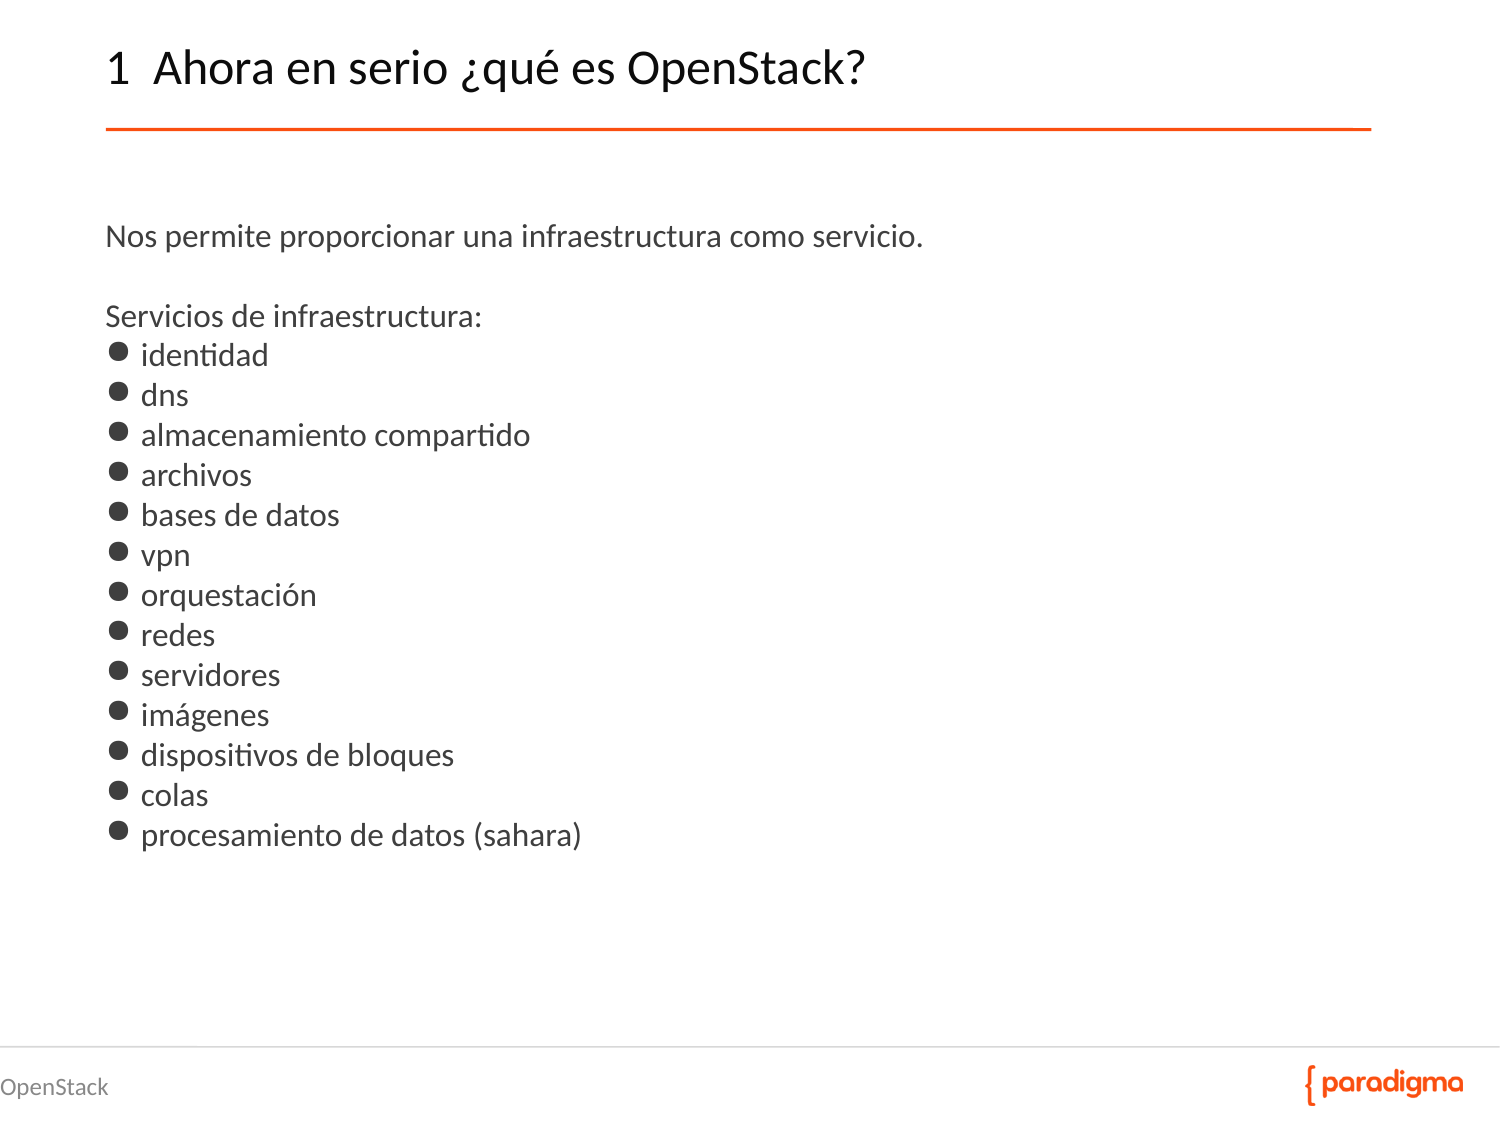

1 Ahora en serio ¿qué es OpenStack?
Nos permite proporcionar una infraestructura como servicio.
Servicios de infraestructura:
identidad
dns
almacenamiento compartido
archivos
bases de datos
vpn
orquestación
redes
servidores
imágenes
dispositivos de bloques
colas
procesamiento de datos (sahara)
Aquí hay dos saltos de línea para separar bloques de texto. Así te leerán mejor y podrán comprender la información estructurada que les presentas
OpenStack